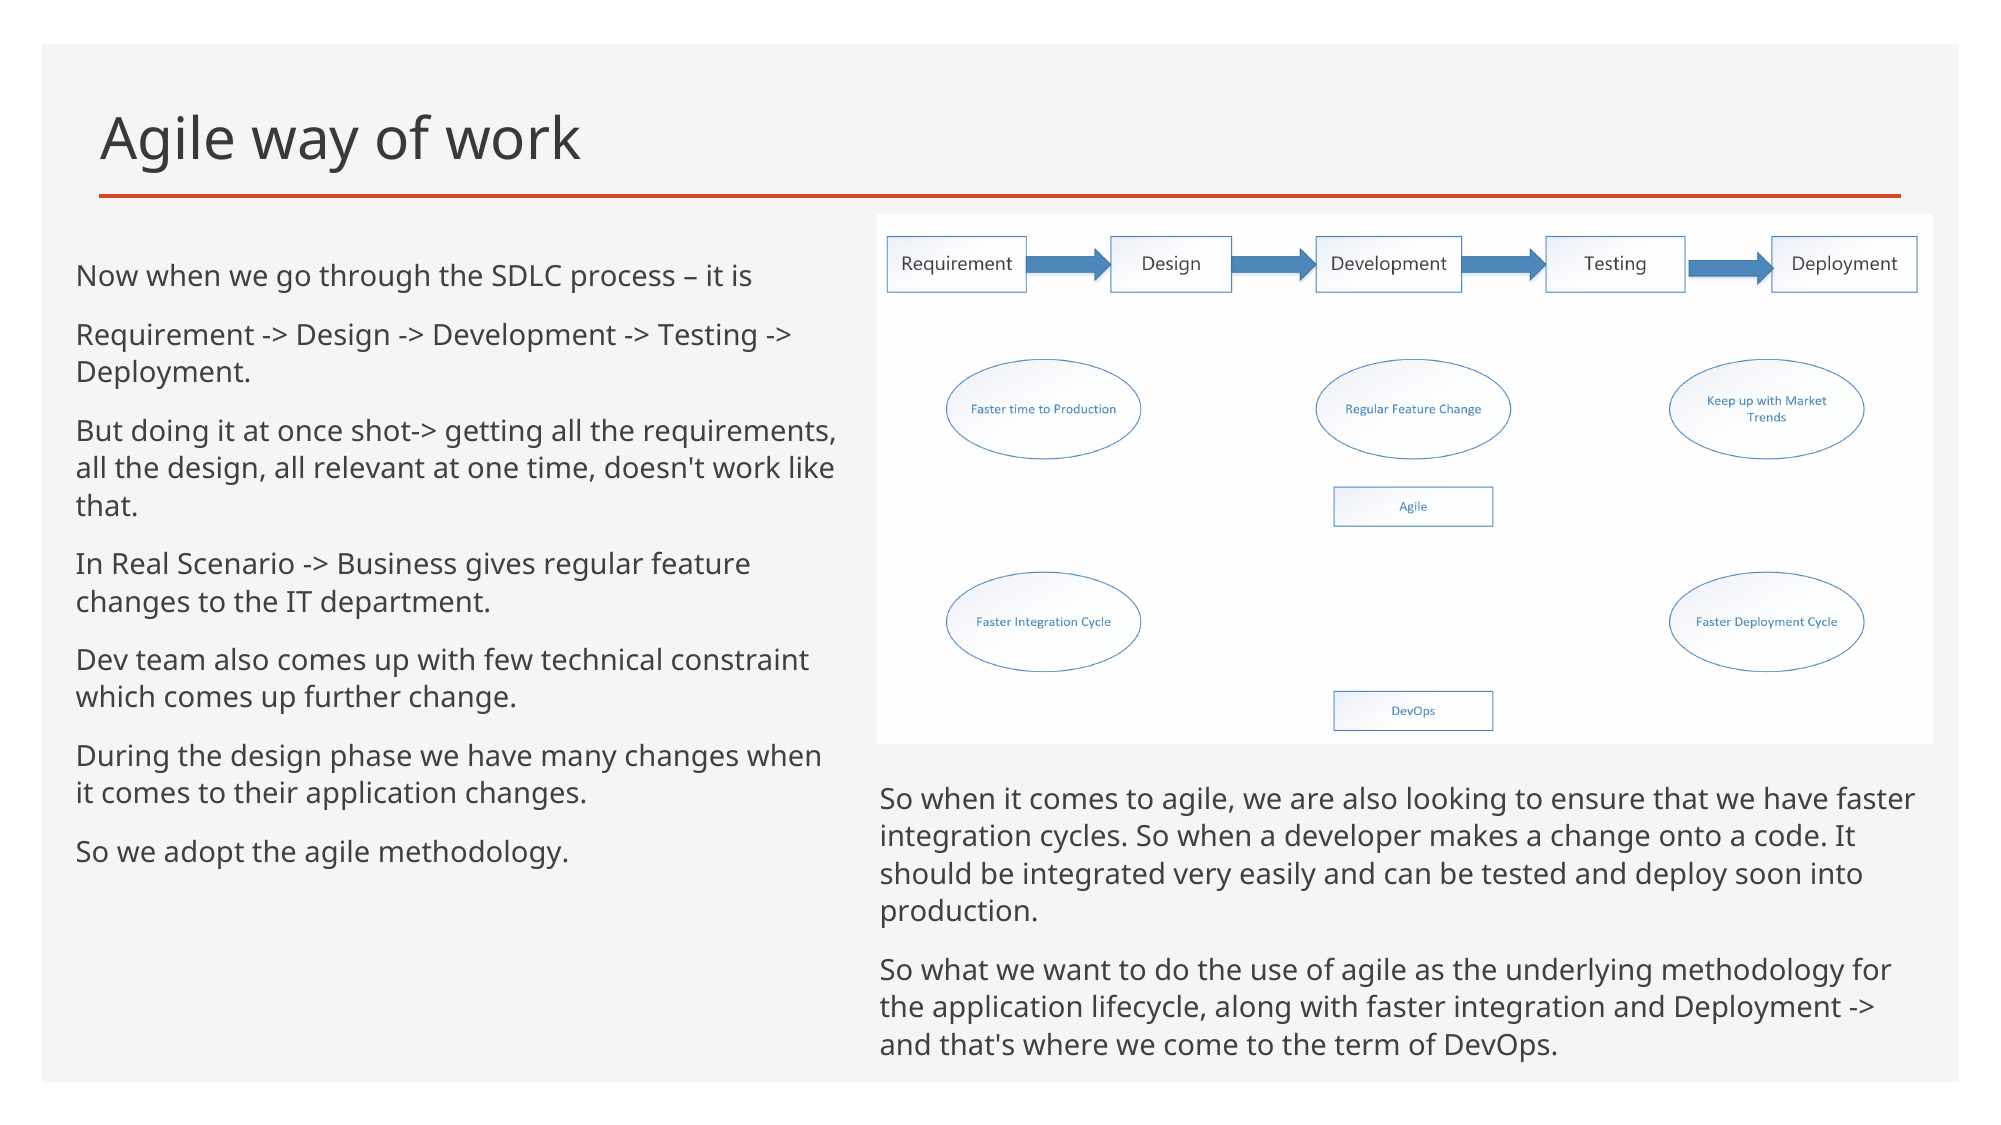

# Agile way of work
Now when we go through the SDLC process – it is
Requirement -> Design -> Development -> Testing -> Deployment.
But doing it at once shot-> getting all the requirements, all the design, all relevant at one time, doesn't work like that.
In Real Scenario -> Business gives regular feature changes to the IT department.
Dev team also comes up with few technical constraint which comes up further change.
During the design phase we have many changes when it comes to their application changes.
So we adopt the agile methodology.
So when it comes to agile, we are also looking to ensure that we have faster integration cycles. So when a developer makes a change onto a code. It should be integrated very easily and can be tested and deploy soon into production.
So what we want to do the use of agile as the underlying methodology for the application lifecycle, along with faster integration and Deployment -> and that's where we come to the term of DevOps.